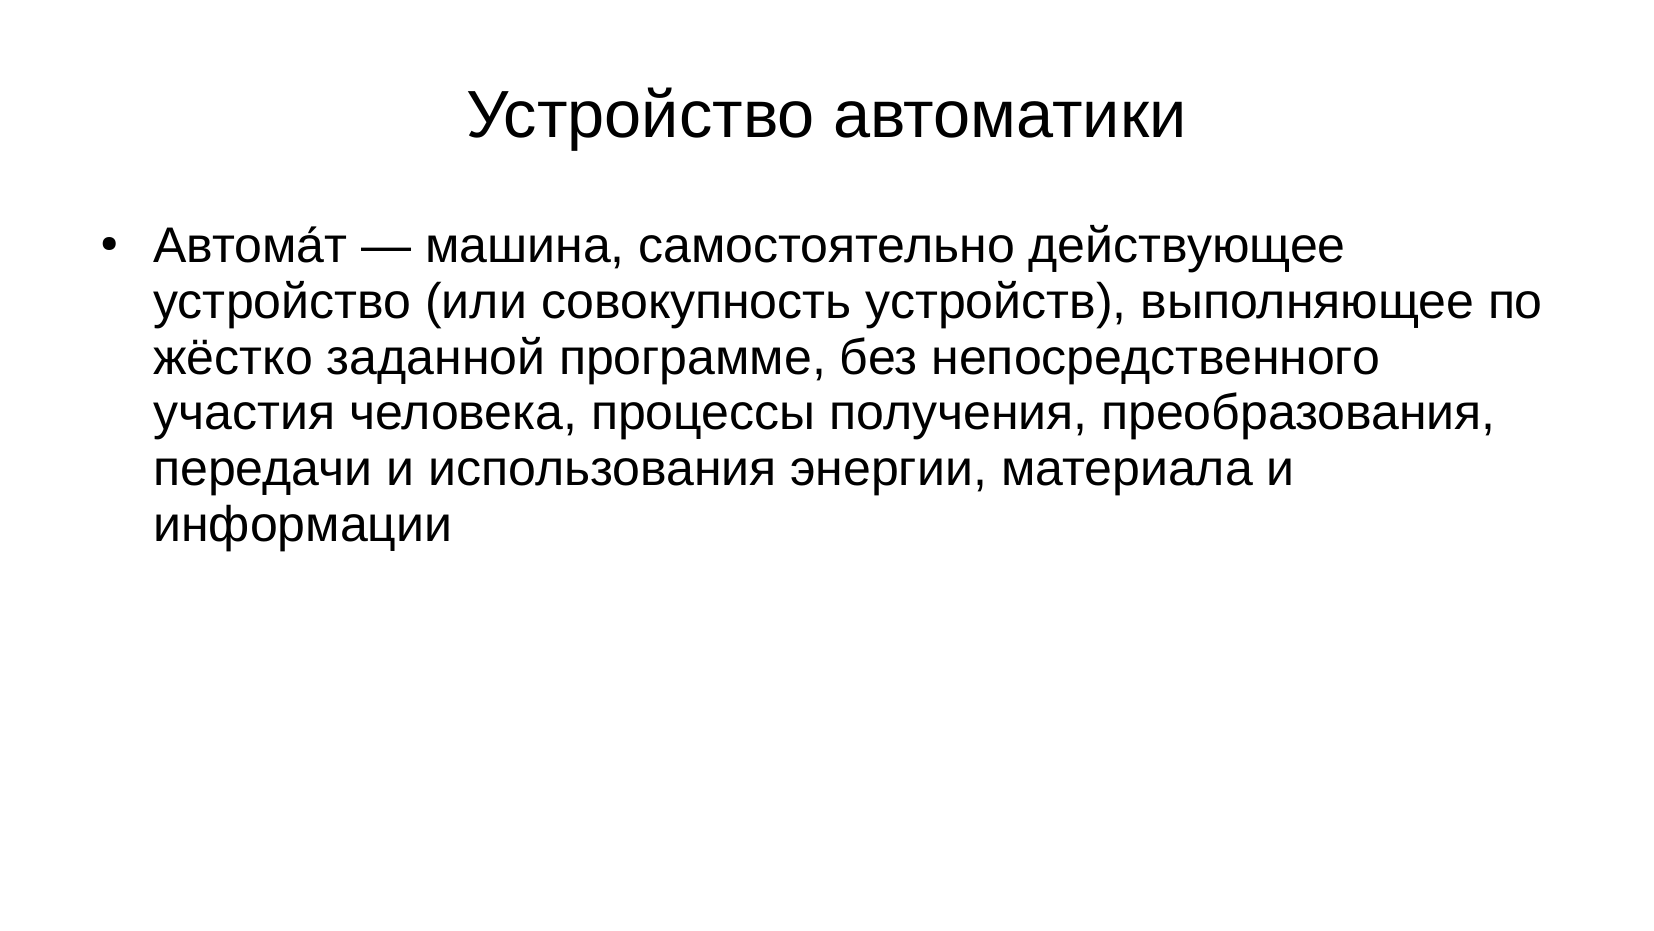

# Устройство автоматики
Автома́т — машина, самостоятельно действующее устройство (или совокупность устройств), выполняющее по жёстко заданной программе, без непосредственного участия человека, процессы получения, преобразования, передачи и использования энергии, материала и информации